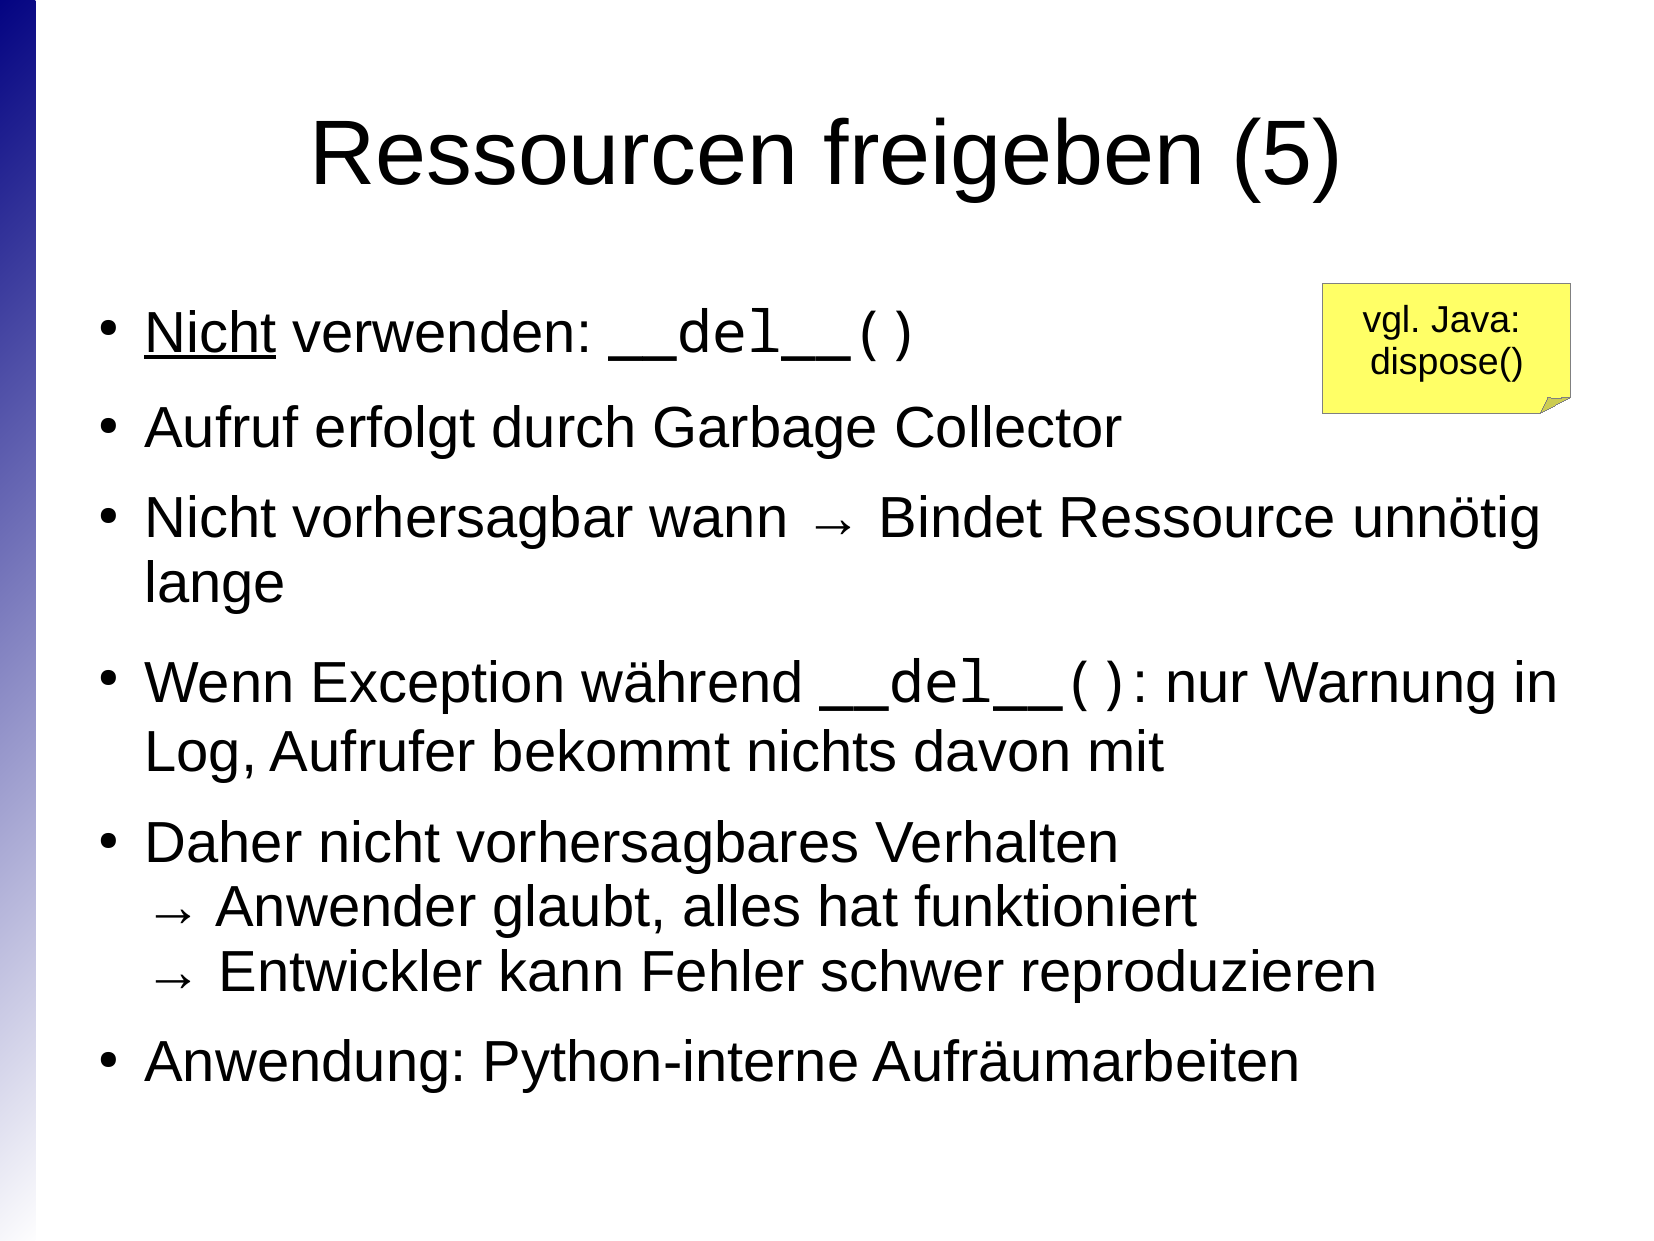

# Ressourcen freigeben (5)
vgl. Java:
dispose()
Nicht verwenden: __del__()
Aufruf erfolgt durch Garbage Collector
Nicht vorhersagbar wann → Bindet Ressource unnötig lange
Wenn Exception während __del__(): nur Warnung in Log, Aufrufer bekommt nichts davon mit
Daher nicht vorhersagbares Verhalten
→ Anwender glaubt, alles hat funktioniert
→ Entwickler kann Fehler schwer reproduzieren
Anwendung: Python-interne Aufräumarbeiten